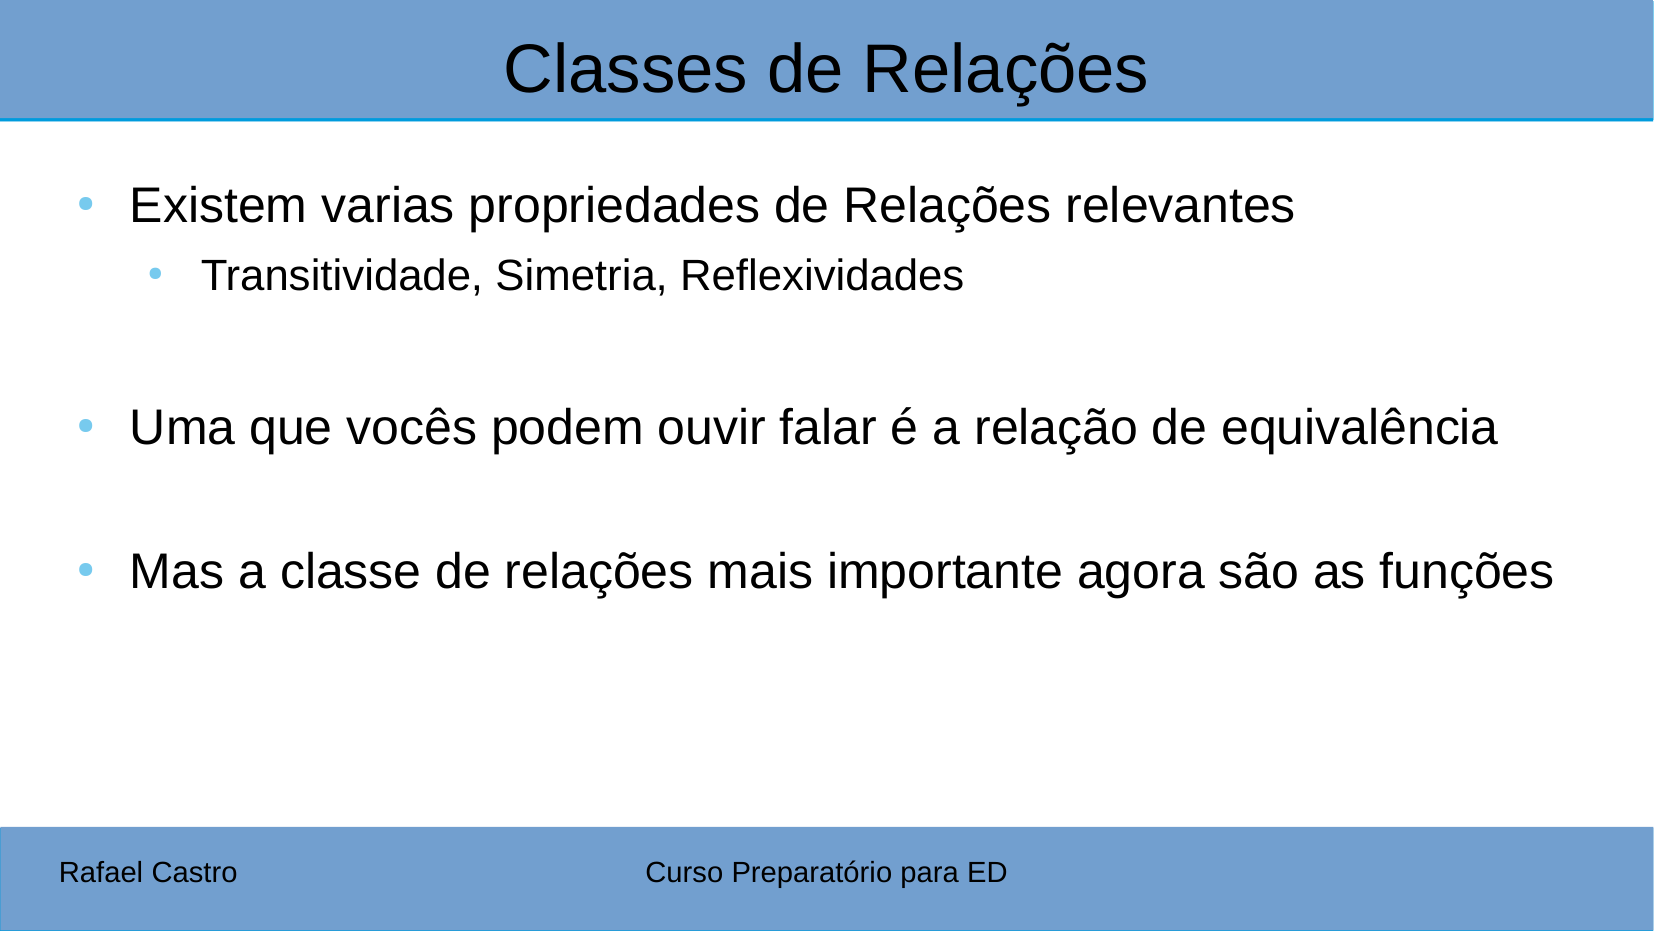

# Classes de Relações
Existem varias propriedades de Relações relevantes
Transitividade, Simetria, Reflexividades
Uma que vocês podem ouvir falar é a relação de equivalência
Mas a classe de relações mais importante agora são as funções
Curso Preparatório para ED